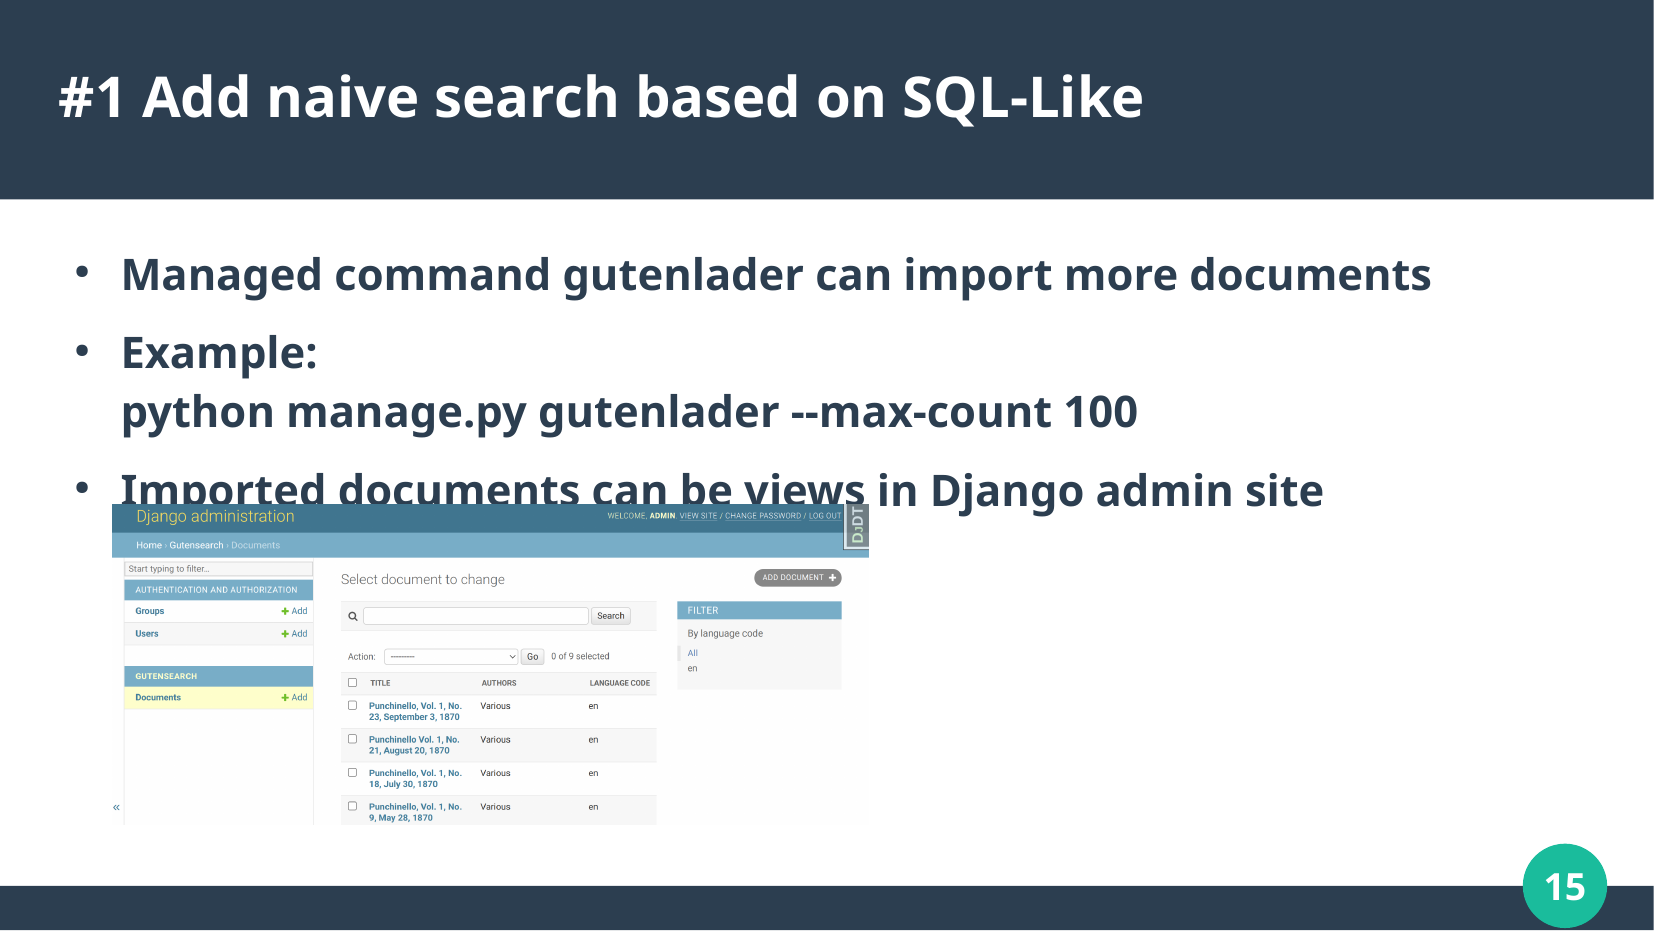

# #1 Add naive search based on SQL-Like
Managed command gutenlader can import more documents
Example:
python manage.py gutenlader --max-count 100
Imported documents can be views in Django admin site